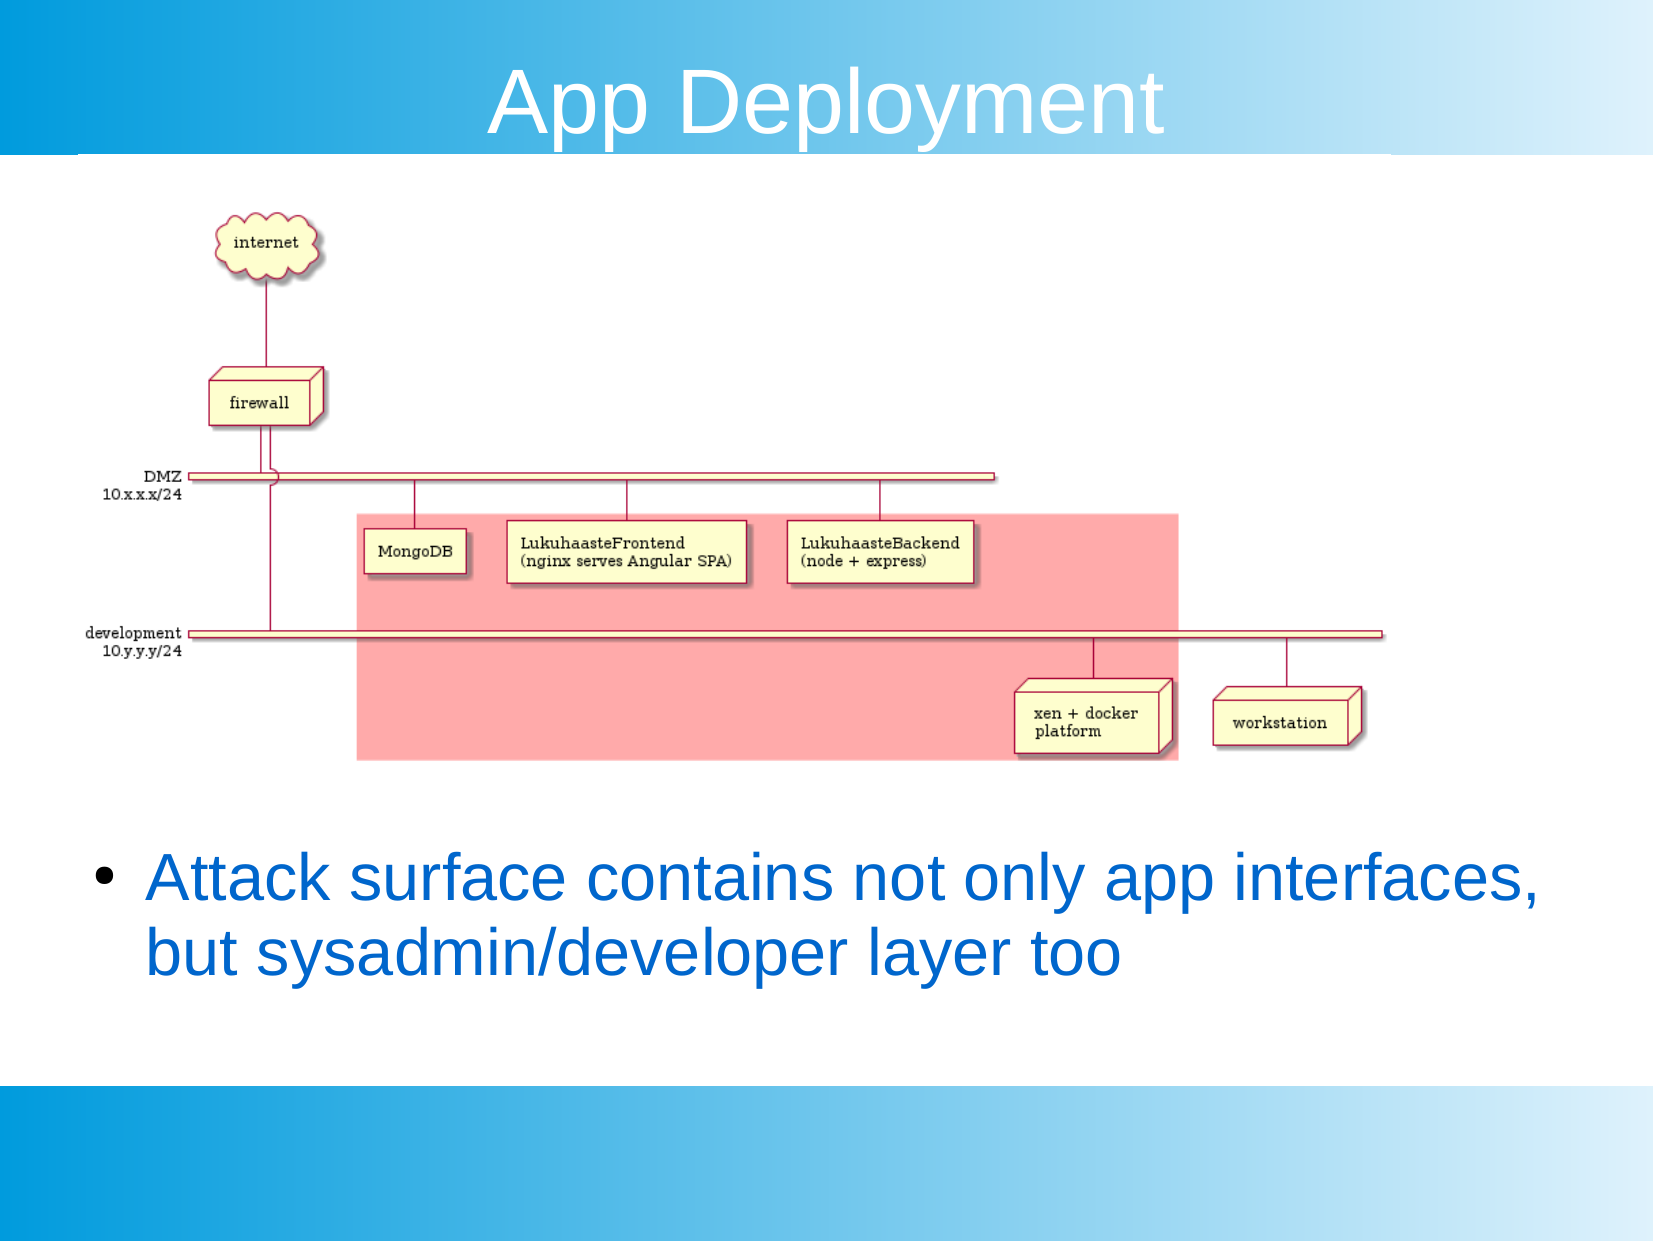

# App Deployment
Attack surface contains not only app interfaces, but sysadmin/developer layer too